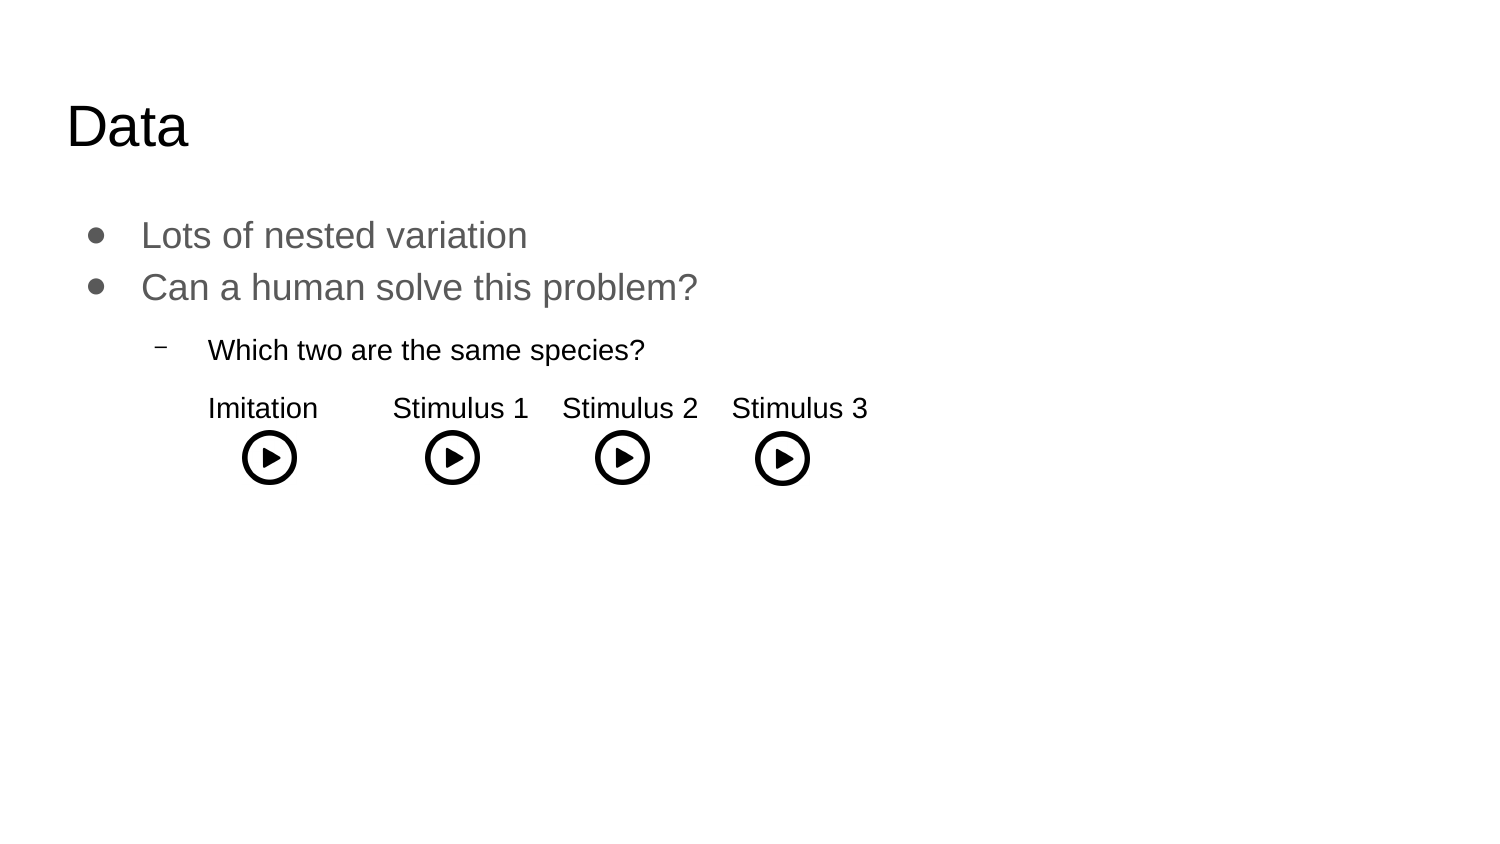

Data
# Lots of nested variation
Can a human solve this problem?
Which two are the same species?
Imitation Stimulus 1 Stimulus 2 Stimulus 3